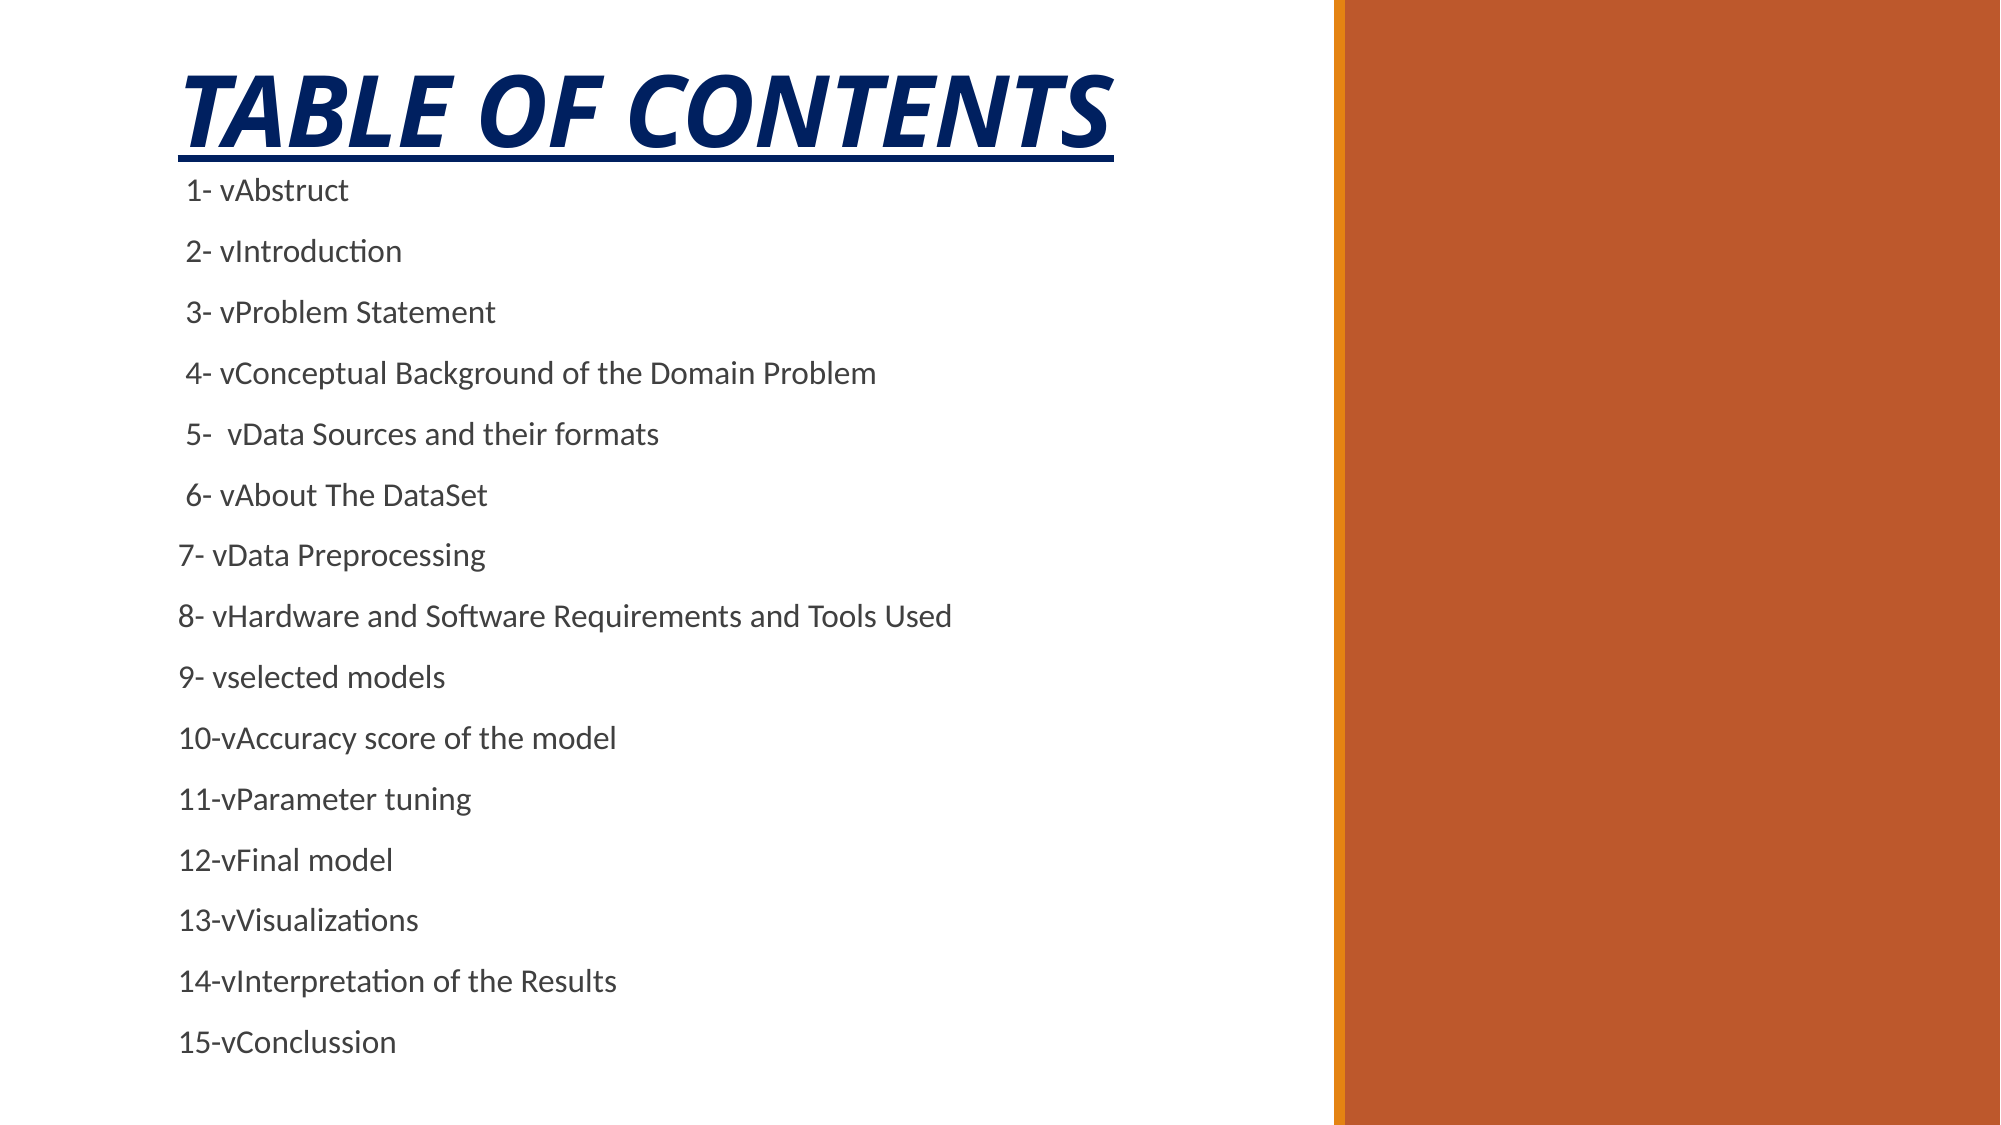

# TABLE OF CONTENTS
 1- vAbstruct
 2- vIntroduction
 3- vProblem Statement
 4- vConceptual Background of the Domain Problem
 5-  vData Sources and their formats
 6- vAbout The DataSet
7- vData Preprocessing
8- vHardware and Software Requirements and Tools Used
9- vselected models
10-vAccuracy score of the model
11-vParameter tuning
12-vFinal model
13-vVisualizations
14-vInterpretation of the Results
15-vConclussion